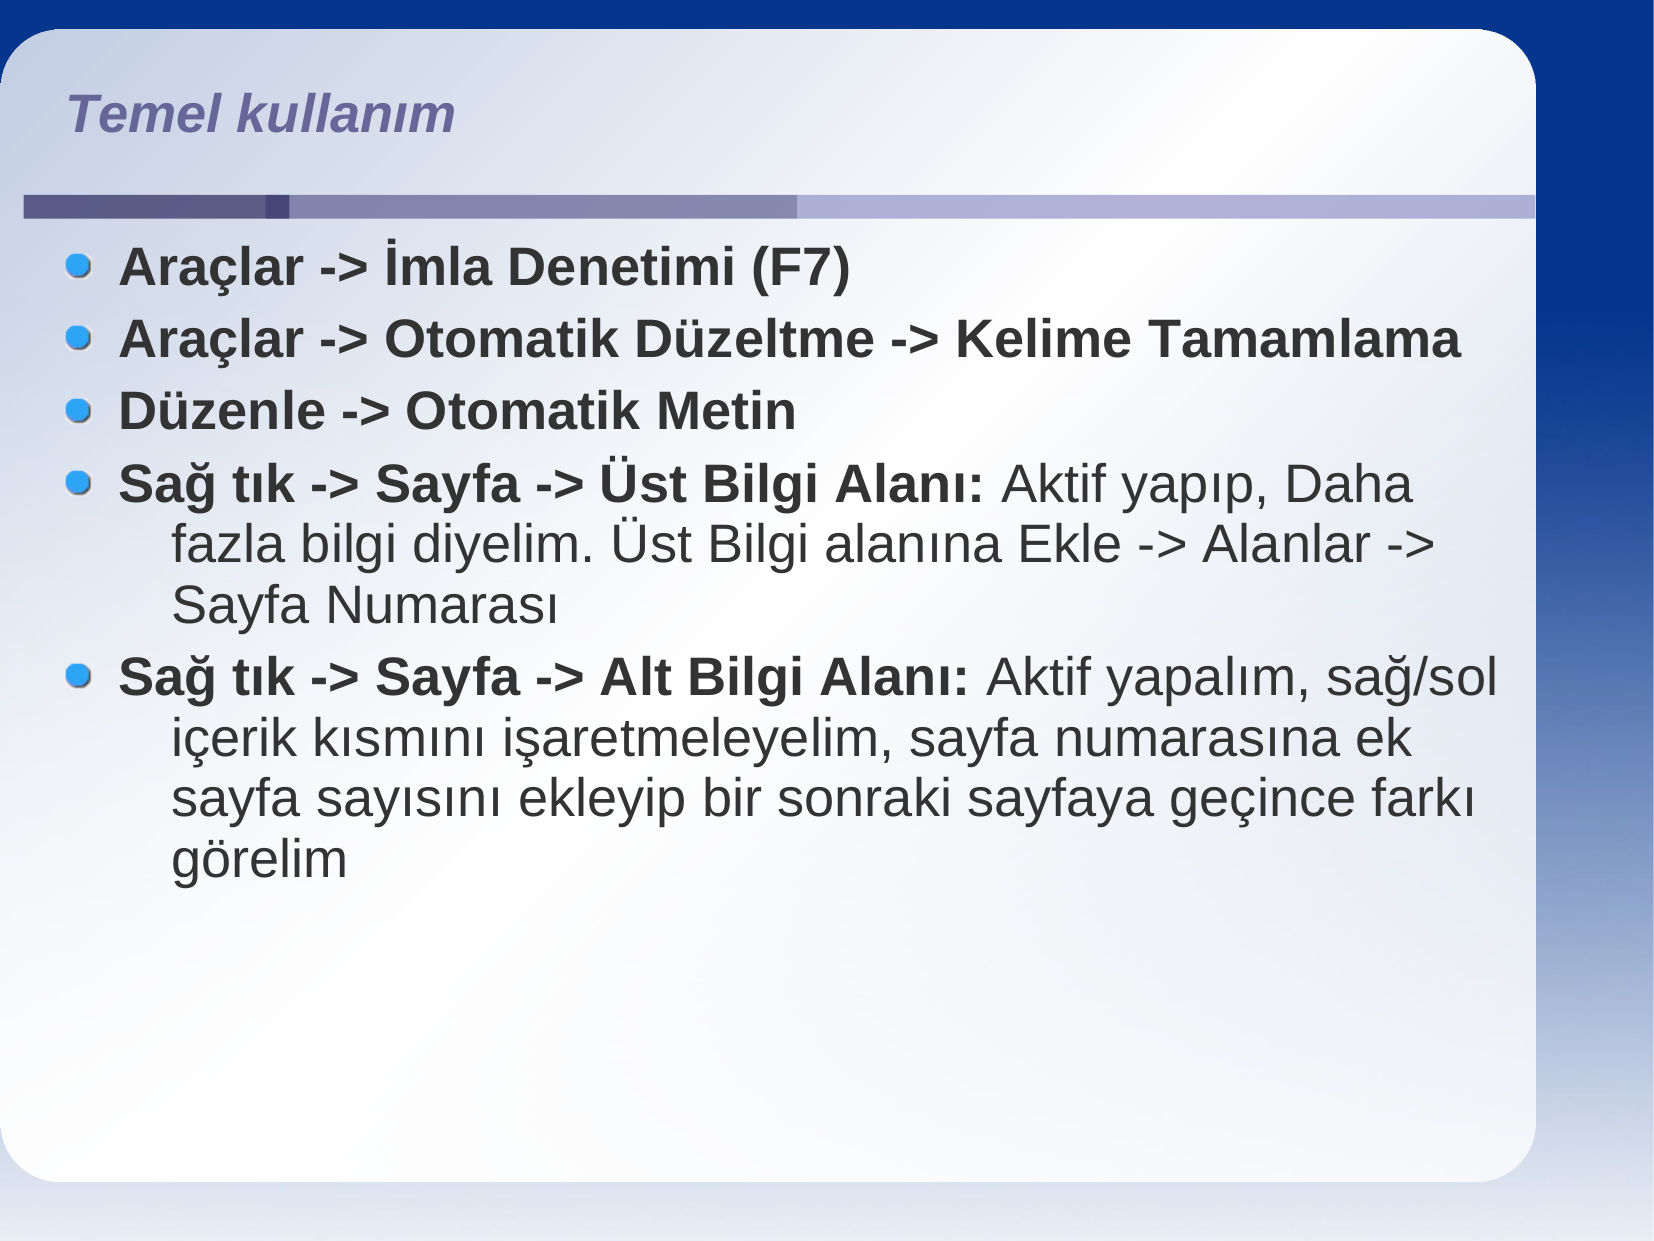

# Temel kullanım
Araçlar -> İmla Denetimi (F7)
Araçlar -> Otomatik Düzeltme -> Kelime Tamamlama
Düzenle -> Otomatik Metin
Sağ tık -> Sayfa -> Üst Bilgi Alanı: Aktif yapıp, Daha fazla bilgi diyelim. Üst Bilgi alanına Ekle -> Alanlar -> Sayfa Numarası
Sağ tık -> Sayfa -> Alt Bilgi Alanı: Aktif yapalım, sağ/sol içerik kısmını işaretmeleyelim, sayfa numarasına ek sayfa sayısını ekleyip bir sonraki sayfaya geçince farkı görelim